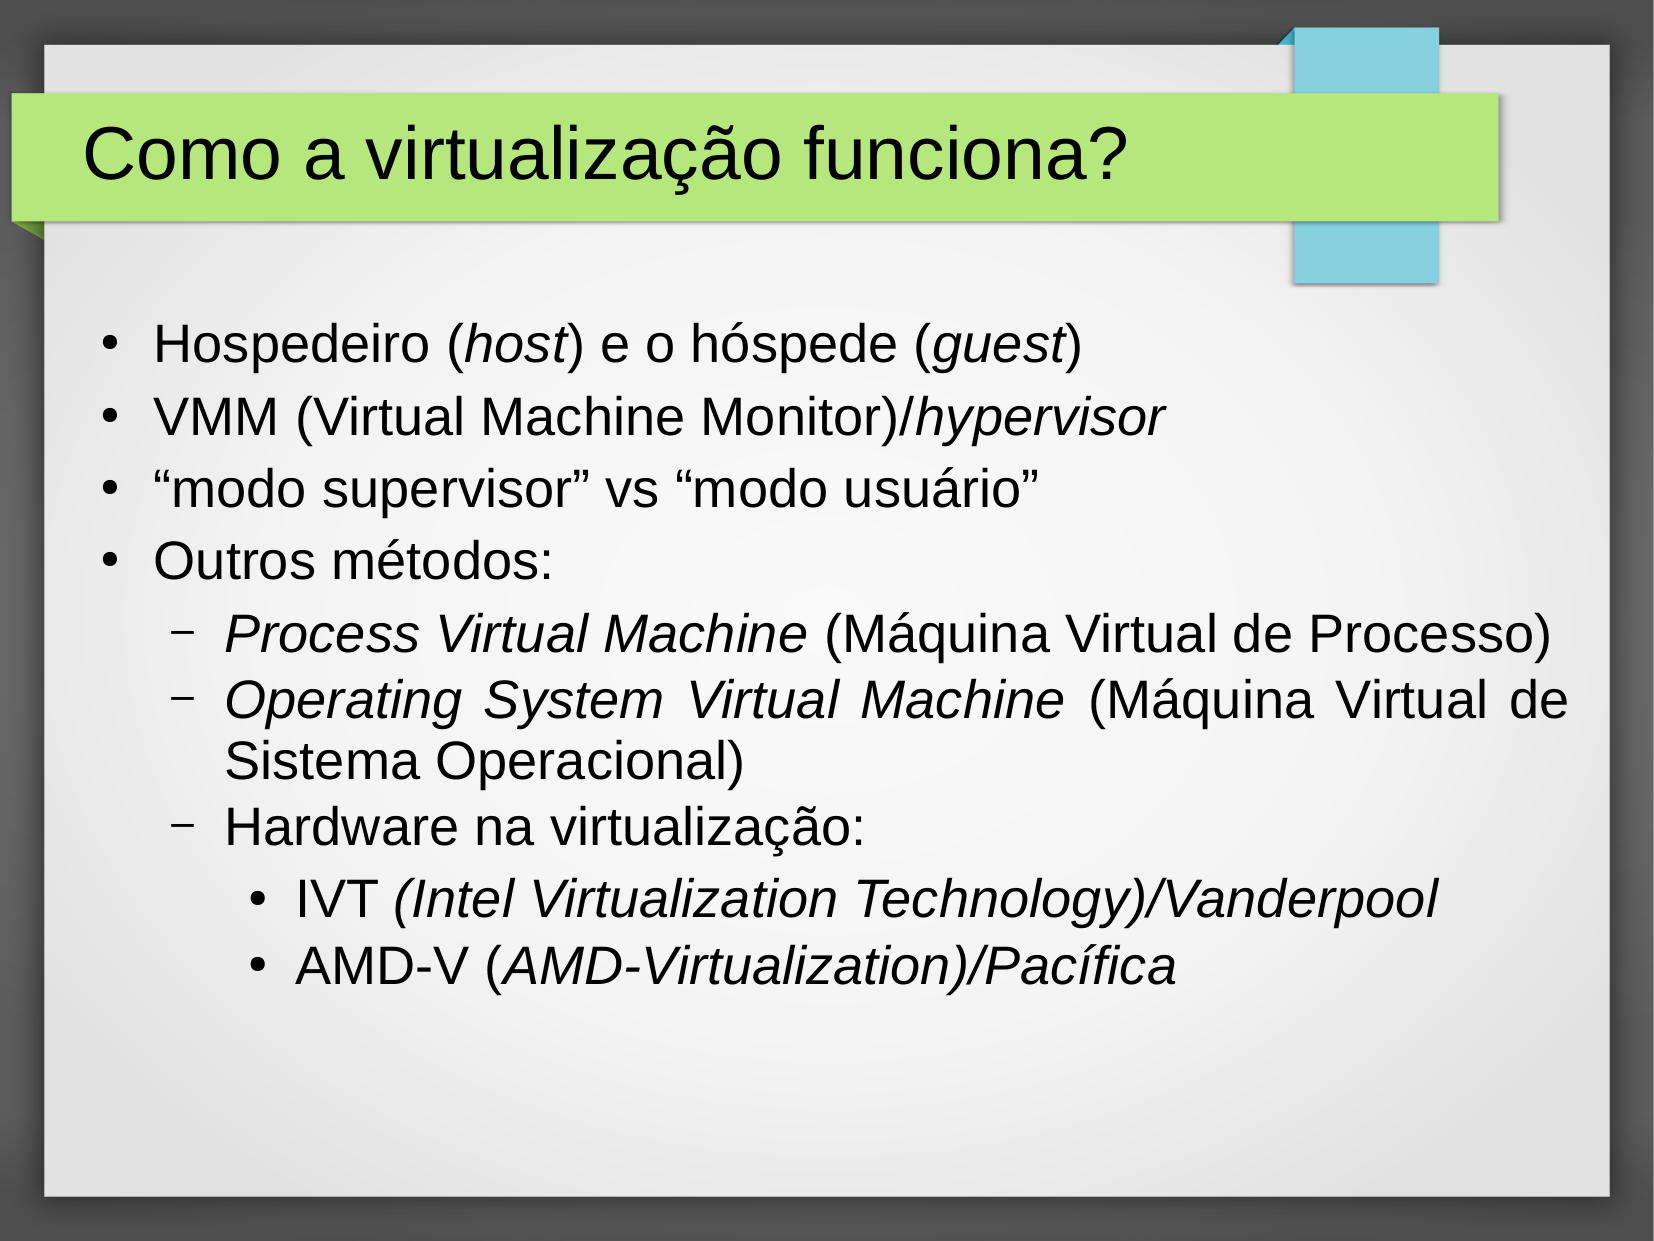

# Como a virtualização funciona?
Hospedeiro (host) e o hóspede (guest)
VMM (Virtual Machine Monitor)/hypervisor
“modo supervisor” vs “modo usuário”
Outros métodos:
Process Virtual Machine (Máquina Virtual de Processo)
Operating System Virtual Machine (Máquina Virtual de Sistema Operacional)
Hardware na virtualização:
IVT (Intel Virtualization Technology)/Vanderpool
AMD-V (AMD-Virtualization)/Pacífica